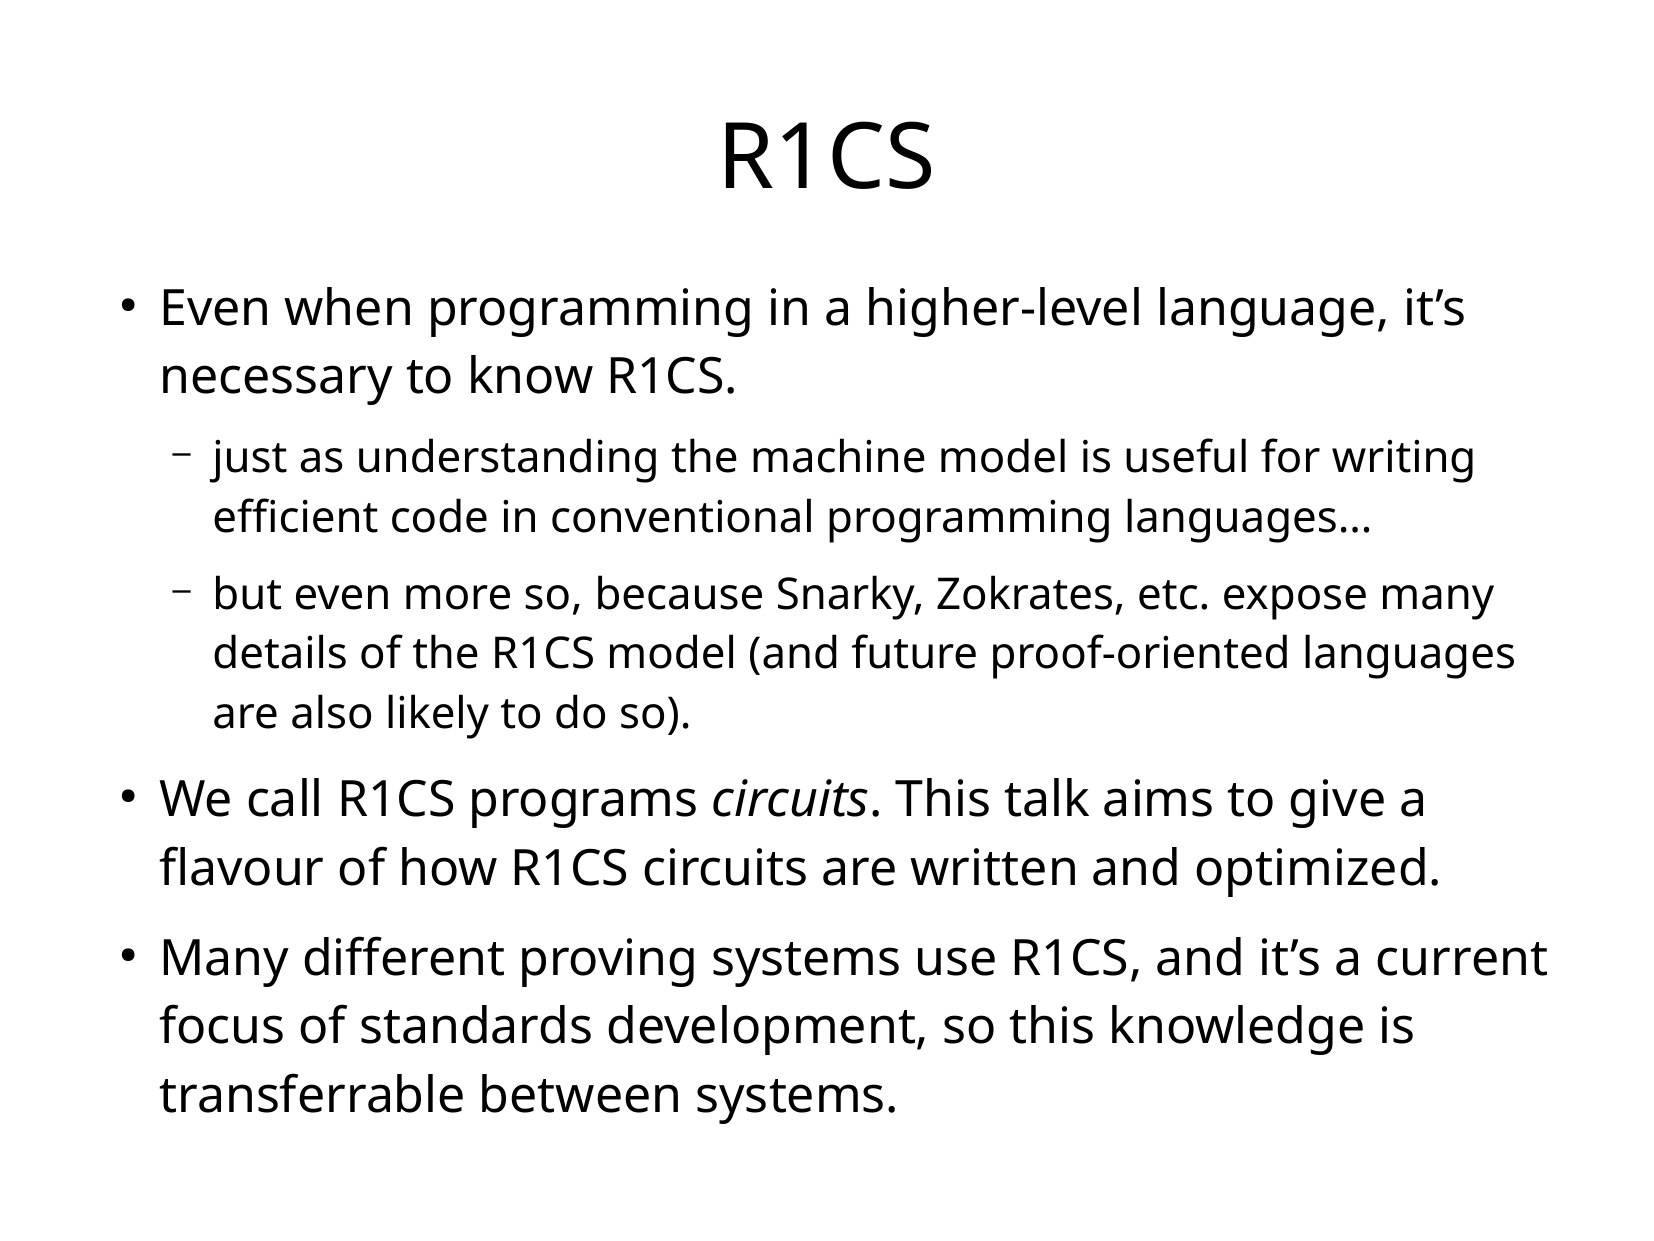

# R1CS
Even when programming in a higher-level language, it’s necessary to know R1CS.
just as understanding the machine model is useful for writing efficient code in conventional programming languages…
but even more so, because Snarky, Zokrates, etc. expose many details of the R1CS model (and future proof-oriented languages are also likely to do so).
We call R1CS programs circuits. This talk aims to give a flavour of how R1CS circuits are written and optimized.
Many different proving systems use R1CS, and it’s a current focus of standards development, so this knowledge is transferrable between systems.